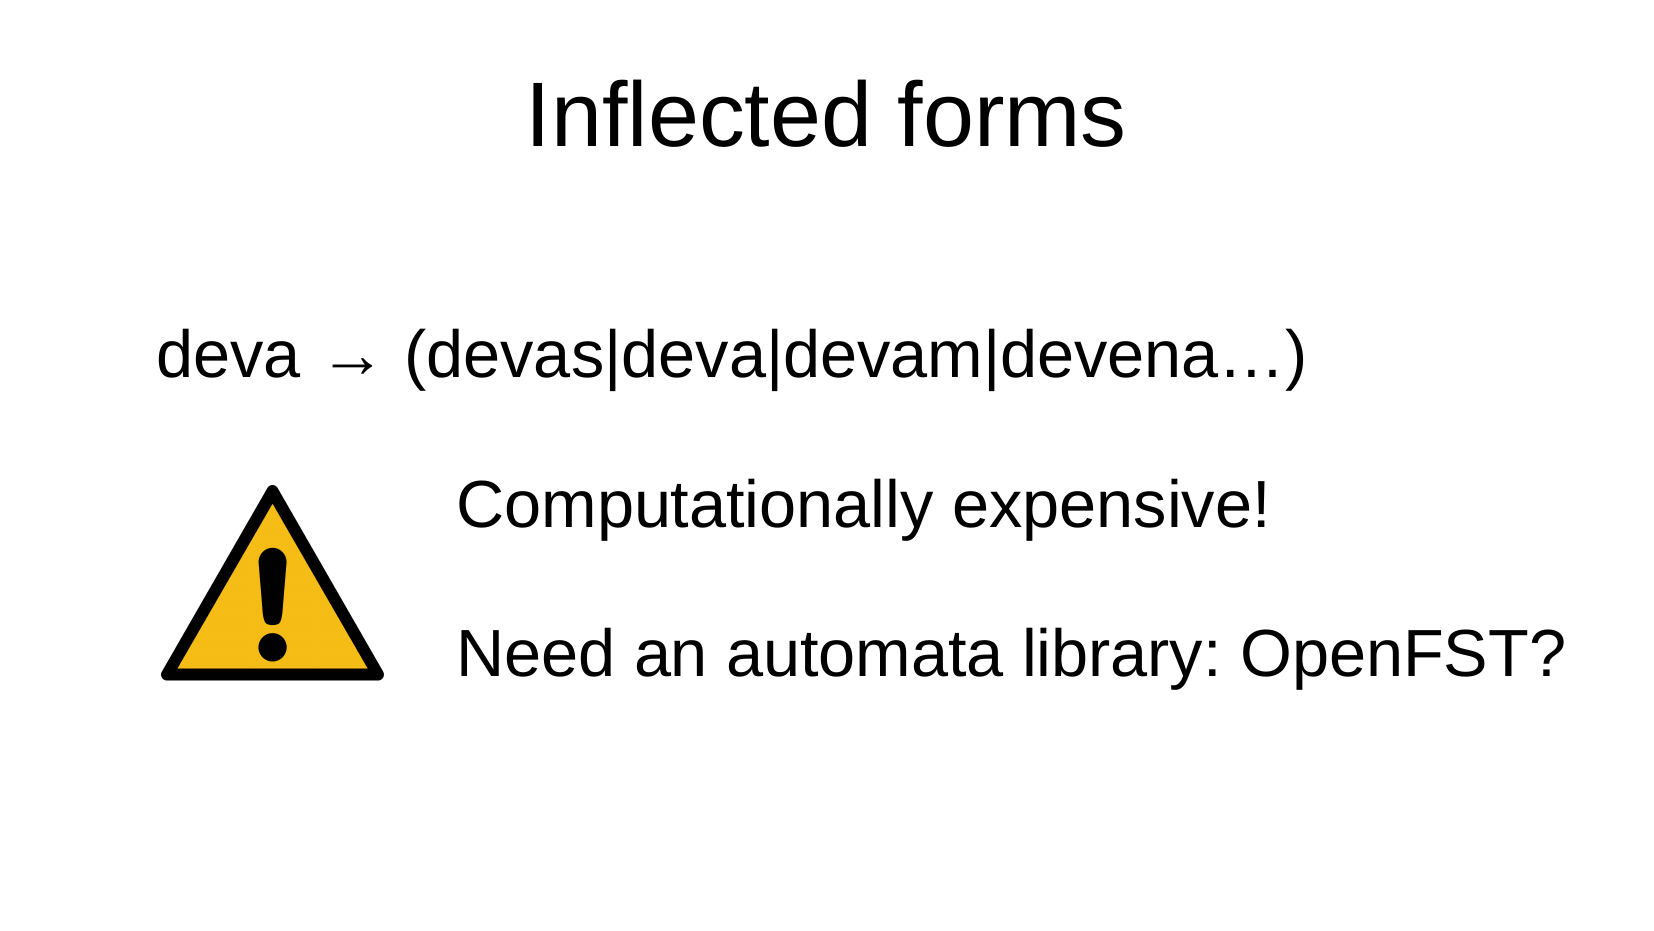

# Inflected forms
deva → (devas|deva|devam|devena…)
				Computationally expensive!
				Need an automata library: OpenFST?